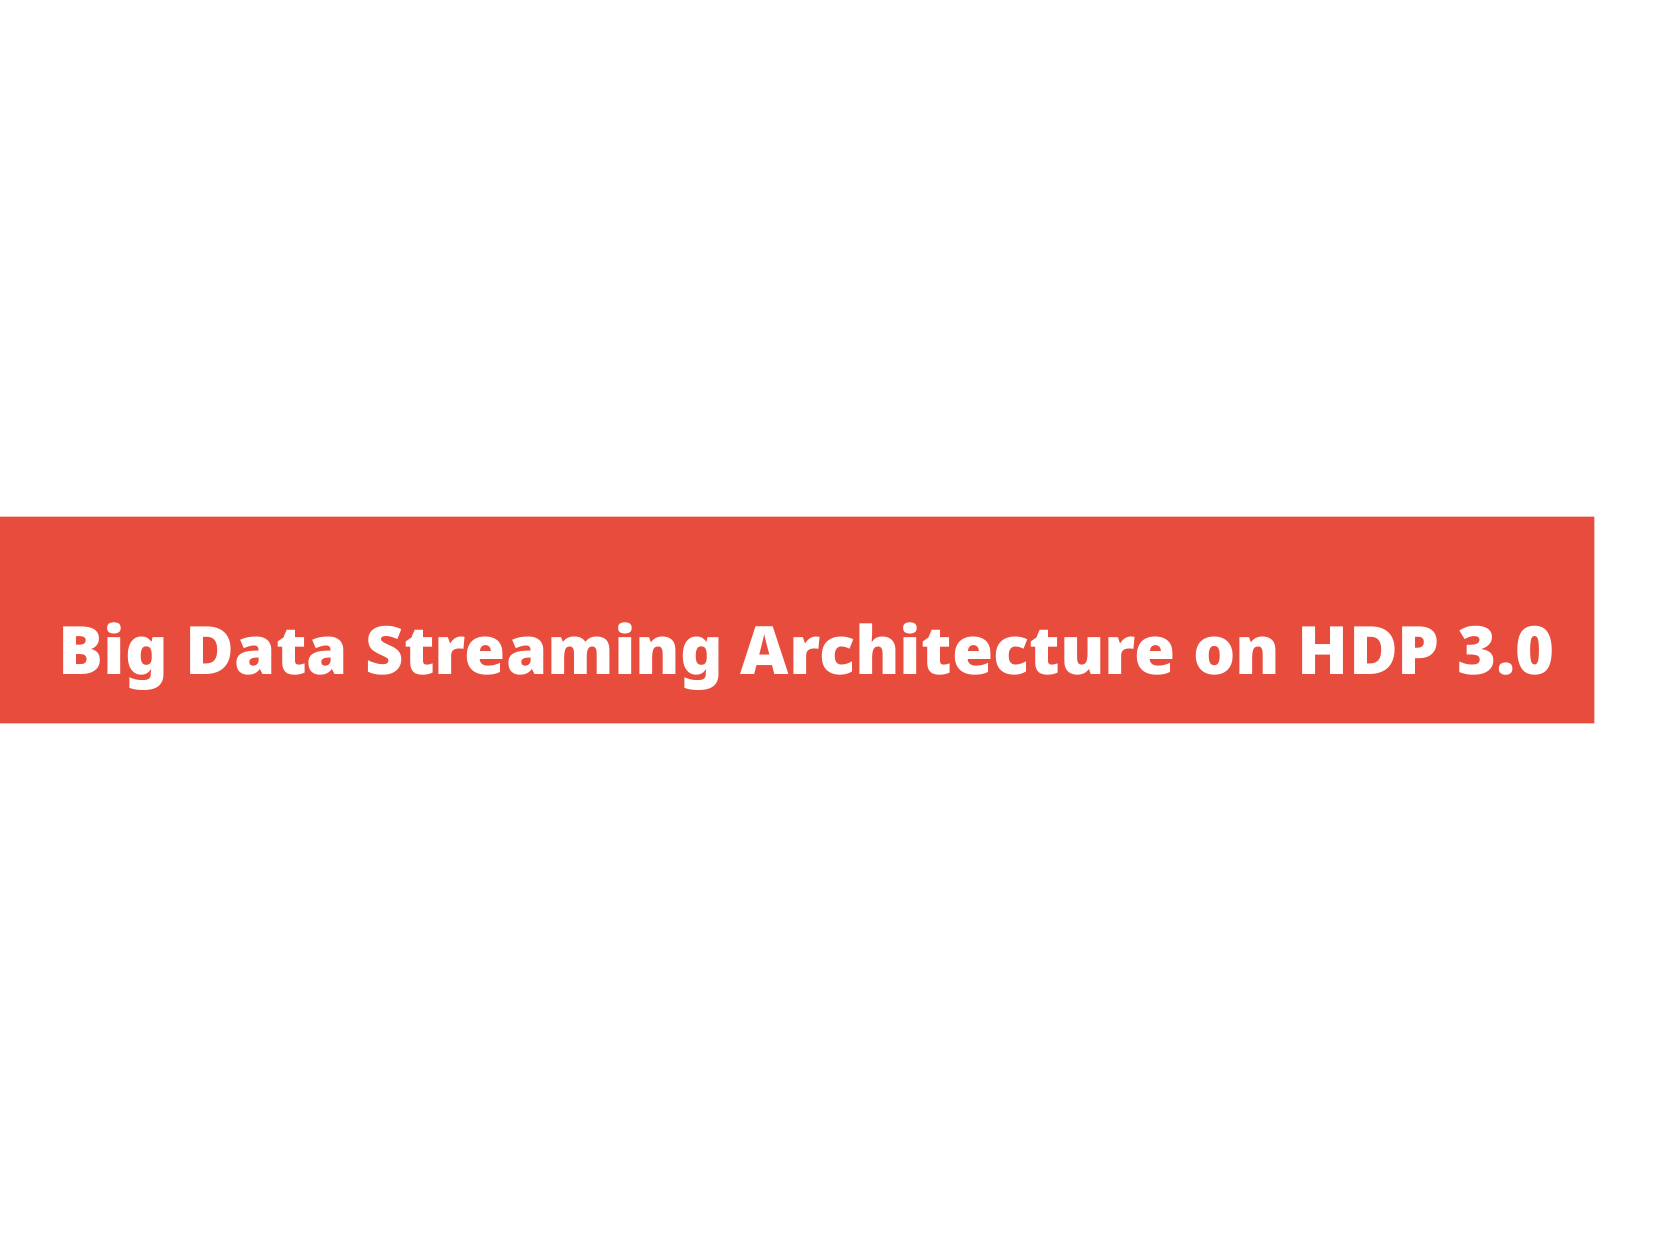

# Big Data Streaming Architecture on HDP 3.0